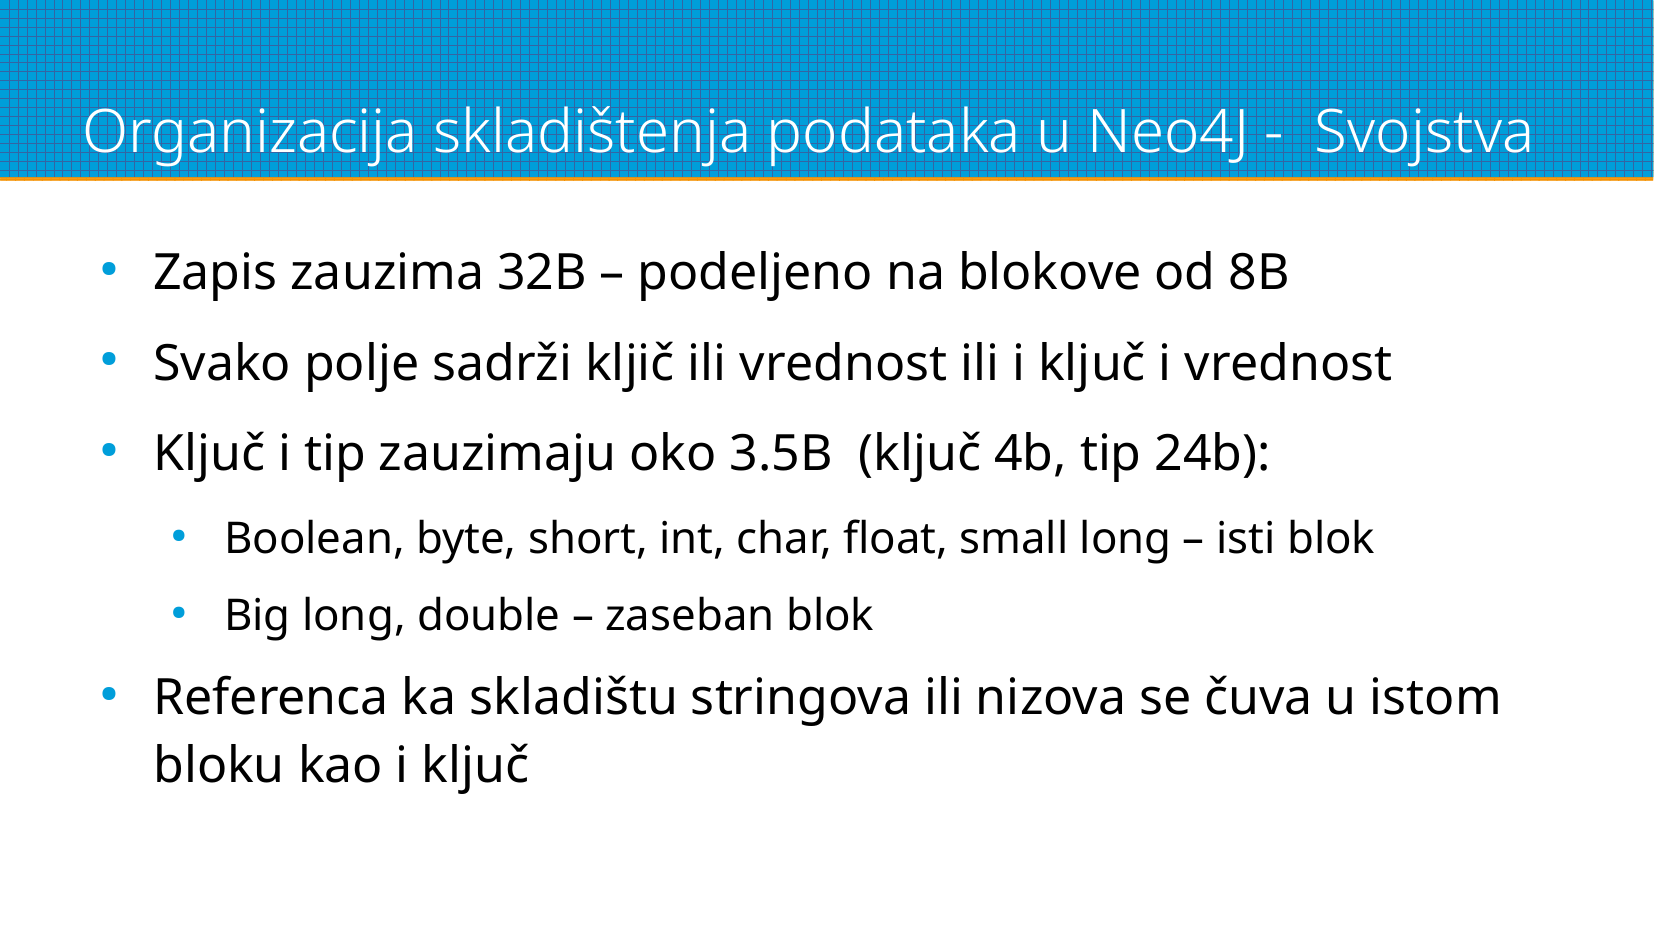

# Organizacija skladištenja podataka u Neo4J - Svojstva
Zapis zauzima 32B – podeljeno na blokove od 8B
Svako polje sadrži kljič ili vrednost ili i ključ i vrednost
Ključ i tip zauzimaju oko 3.5B (ključ 4b, tip 24b):
Boolean, byte, short, int, char, float, small long – isti blok
Big long, double – zaseban blok
Referenca ka skladištu stringova ili nizova se čuva u istom bloku kao i ključ